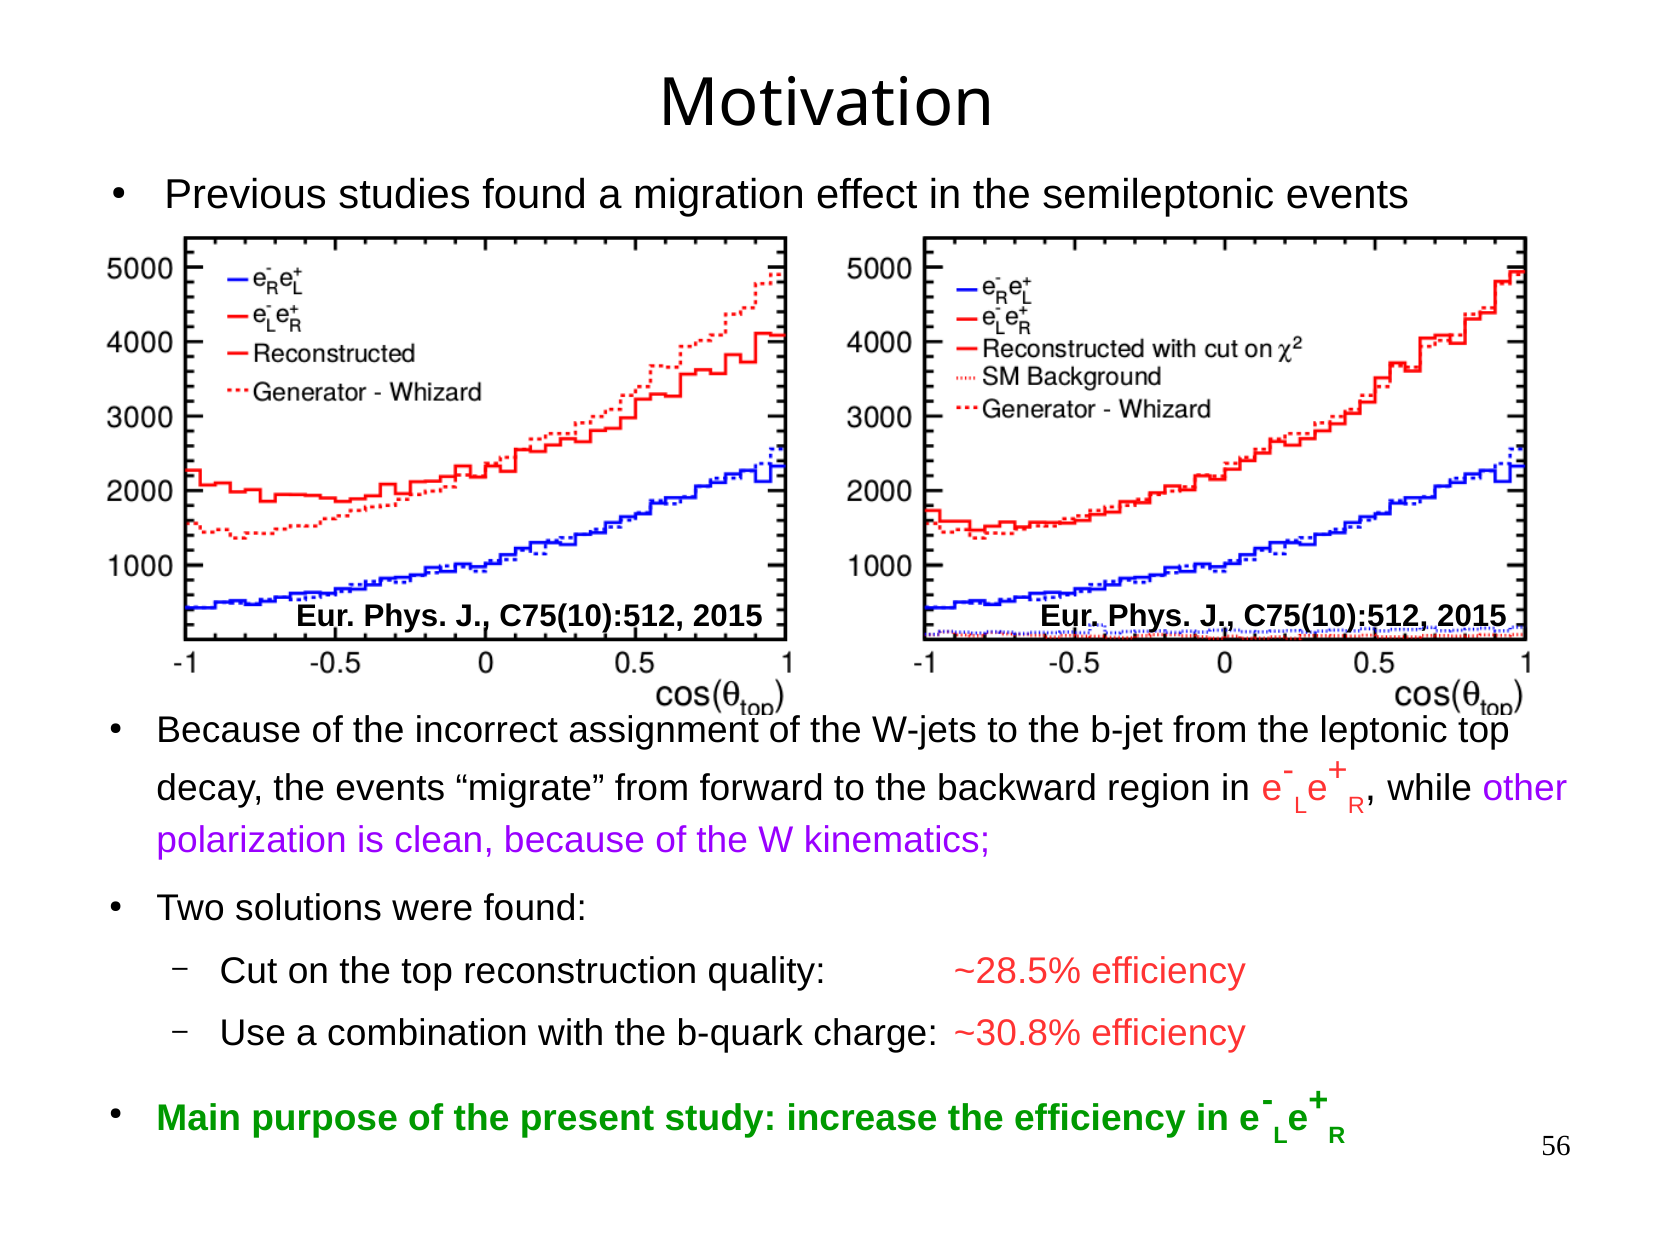

# Motivation
Previous studies found a migration effect in the semileptonic events
Eur. Phys. J., C75(10):512, 2015
Eur. Phys. J., C75(10):512, 2015
Because of the incorrect assignment of the W-jets to the b-jet from the leptonic top decay, the events “migrate” from forward to the backward region in e-Le+R, while other polarization is clean, because of the W kinematics;
Two solutions were found:
Cut on the top reconstruction quality: 		~28.5% efficiency
Use a combination with the b-quark charge: 	~30.8% efficiency
Main purpose of the present study: increase the efficiency in e-Le+R
56